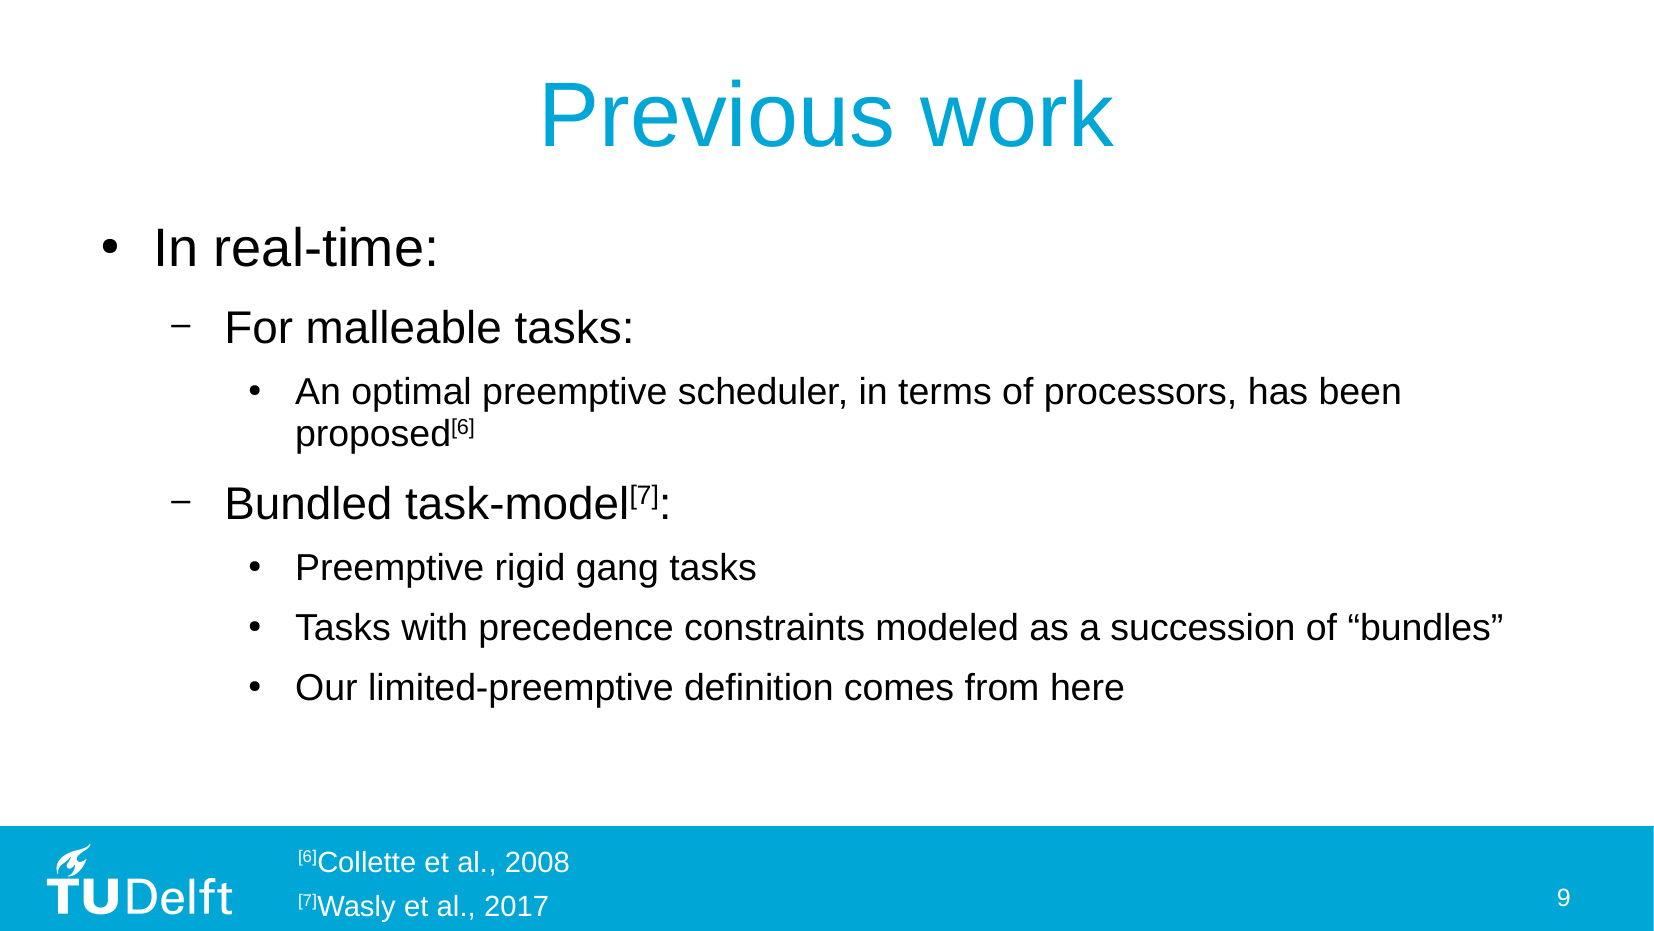

Previous work
# In real-time:
For malleable tasks:
An optimal preemptive scheduler, in terms of processors, has been proposed[6]
Bundled task-model[7]:
Preemptive rigid gang tasks
Tasks with precedence constraints modeled as a succession of “bundles”
Our limited-preemptive definition comes from here
[6]Collette et al., 2008
9
[7]Wasly et al., 2017